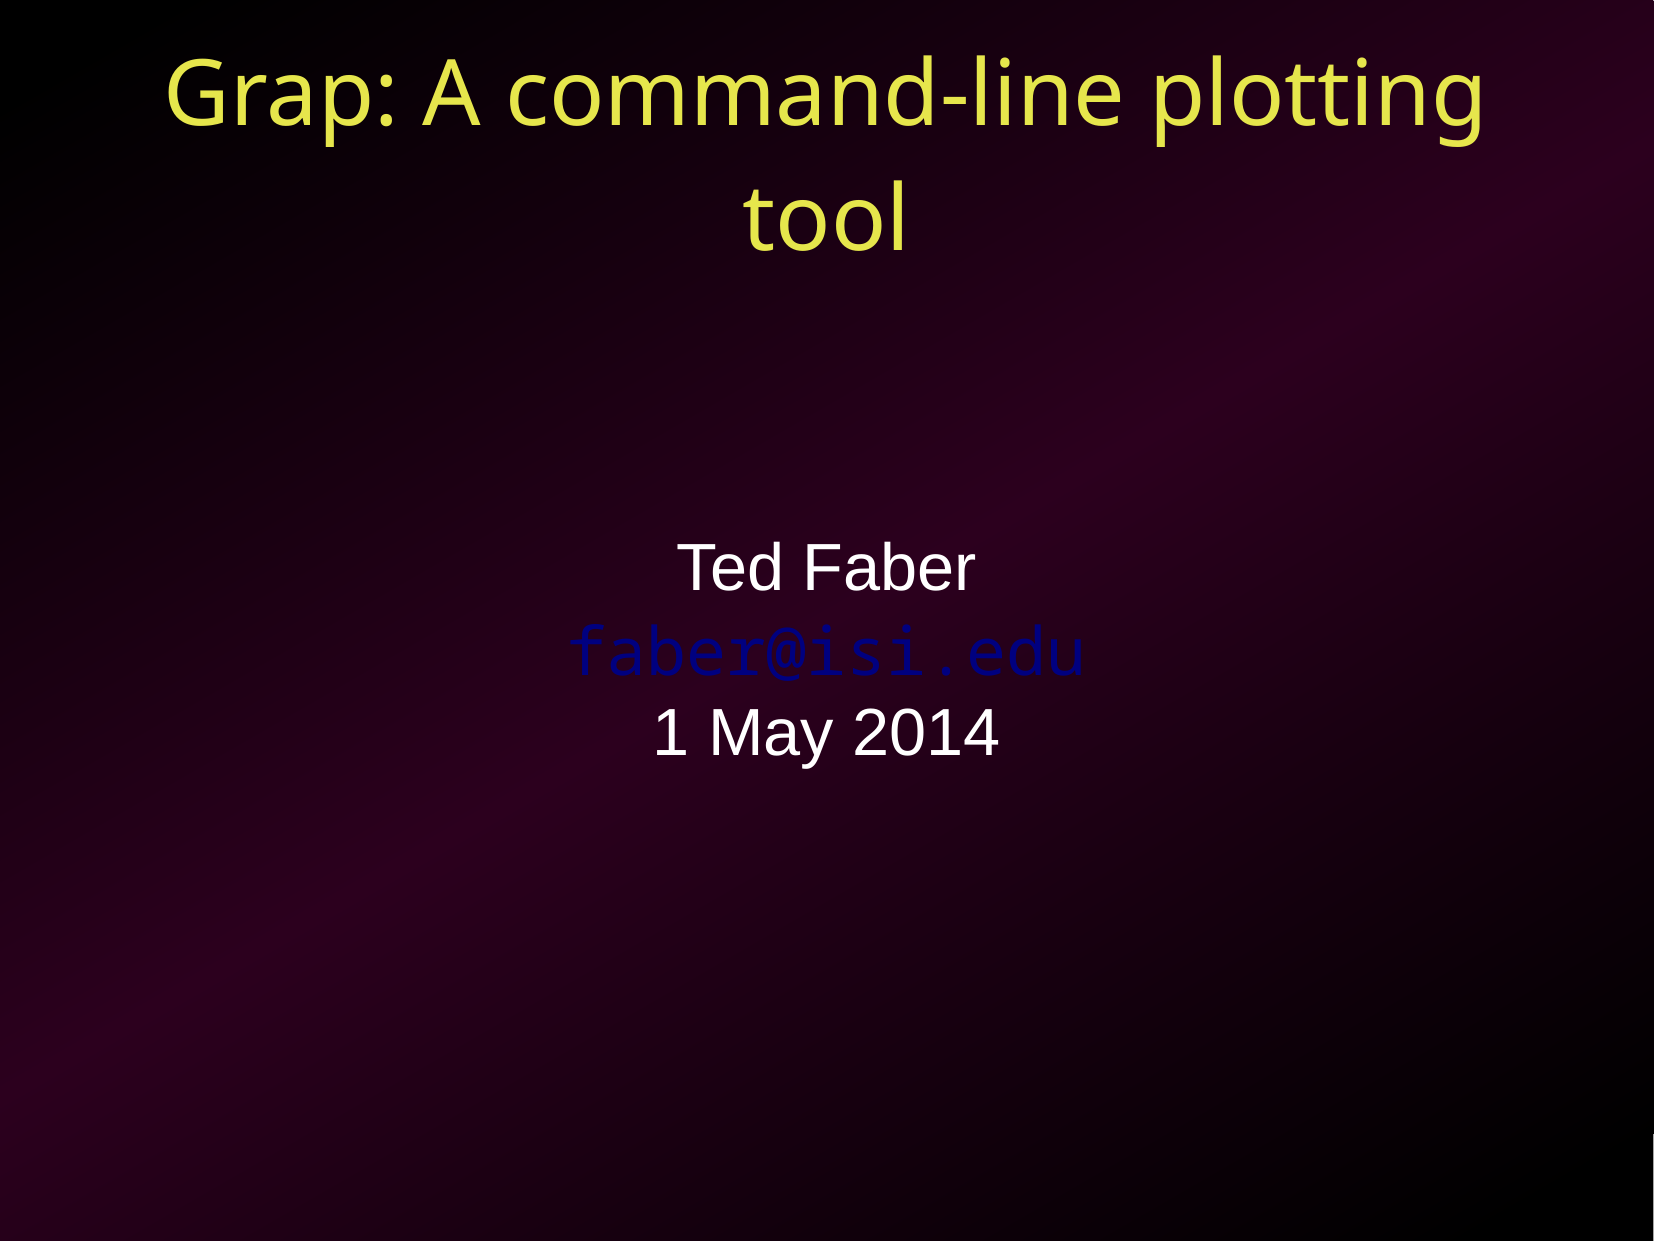

# Grap: A command-line plotting tool
Ted Faber
faber@isi.edu
1 May 2014